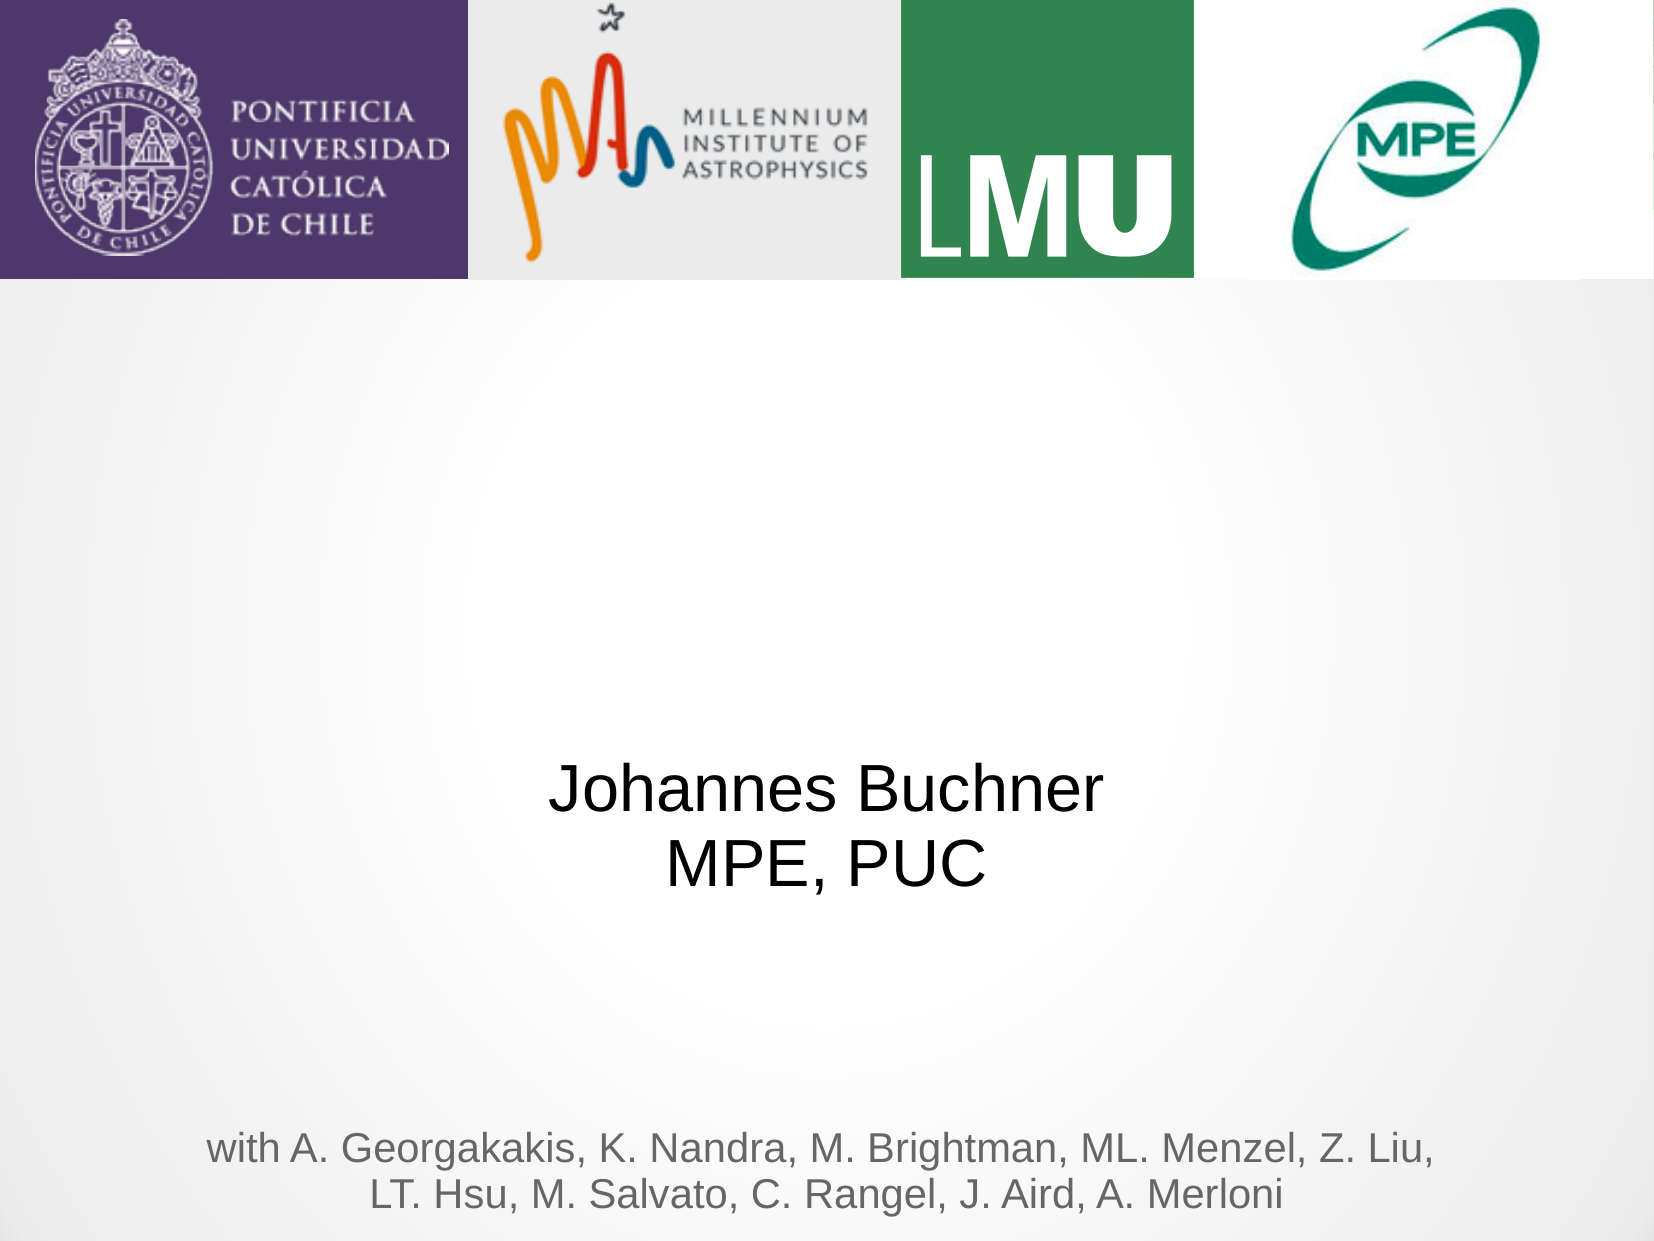

#
Johannes Buchner
MPE, PUC
with A. Georgakakis, K. Nandra, M. Brightman, ML. Menzel, Z. Liu,
LT. Hsu, M. Salvato, C. Rangel, J. Aird, A. Merloni